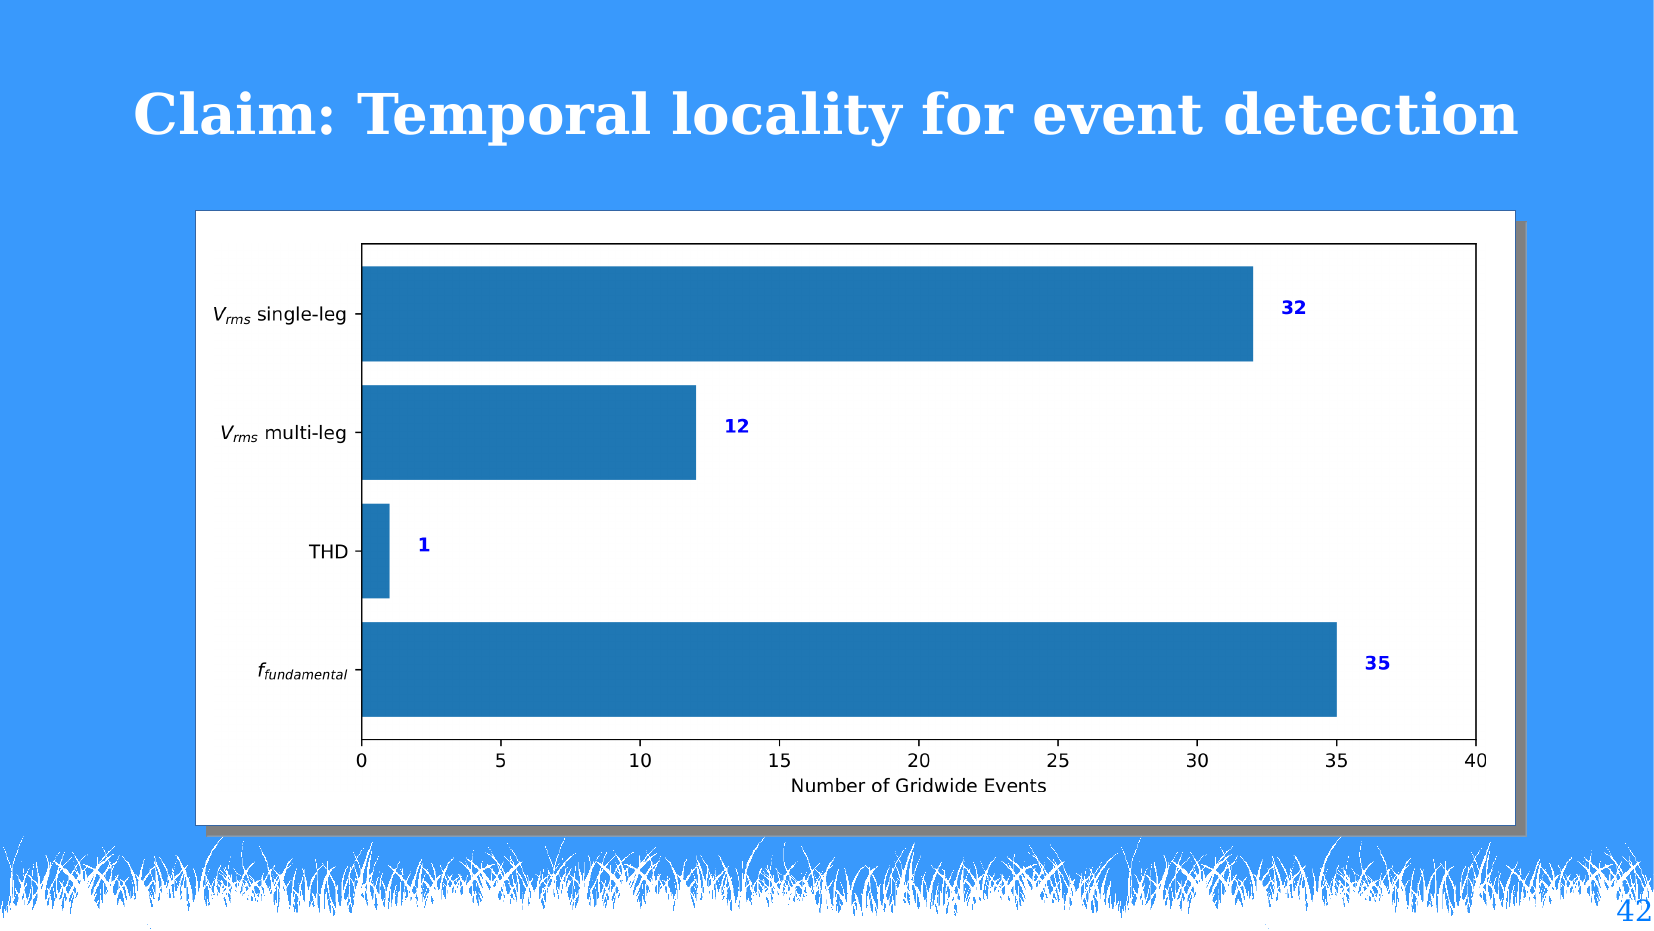

# Claim: Temporal locality for event detection
42